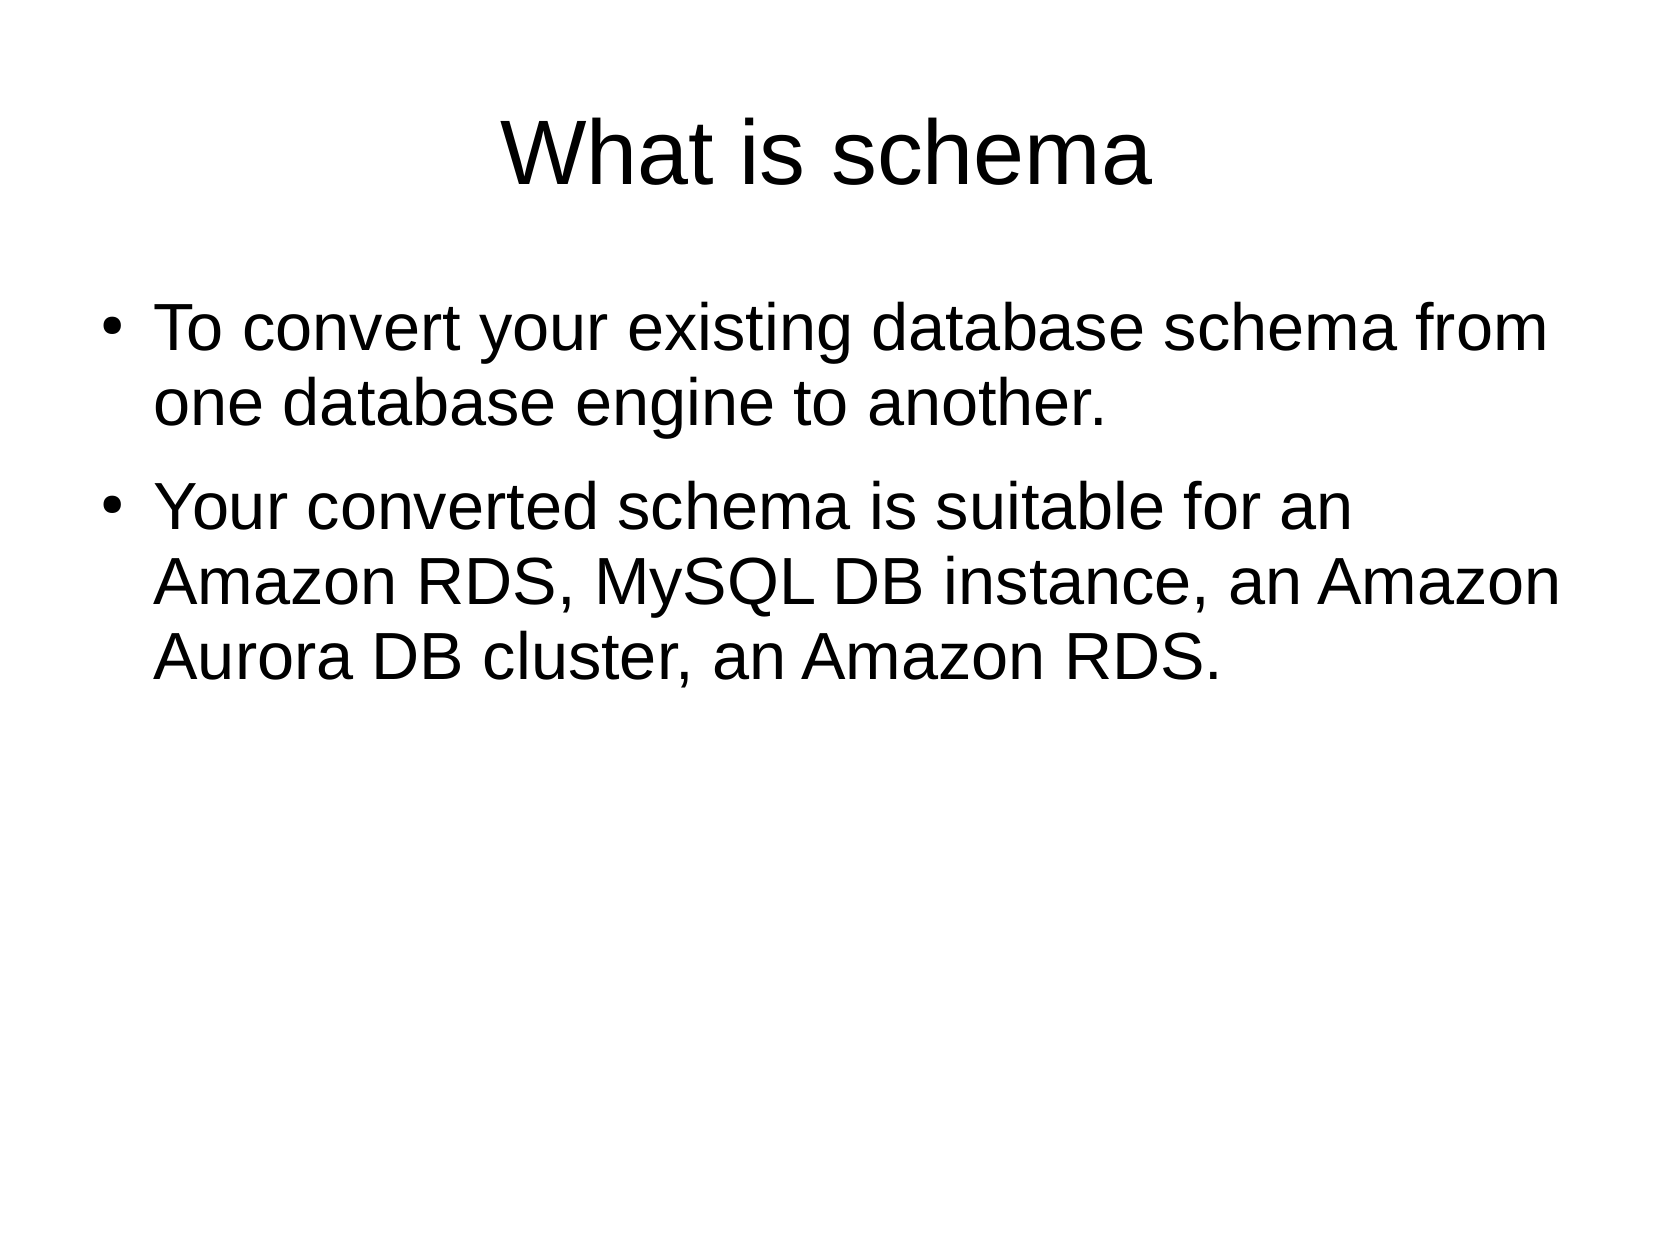

# What is schema
To convert your existing database schema from one database engine to another.
Your converted schema is suitable for an Amazon RDS, MySQL DB instance, an Amazon Aurora DB cluster, an Amazon RDS.